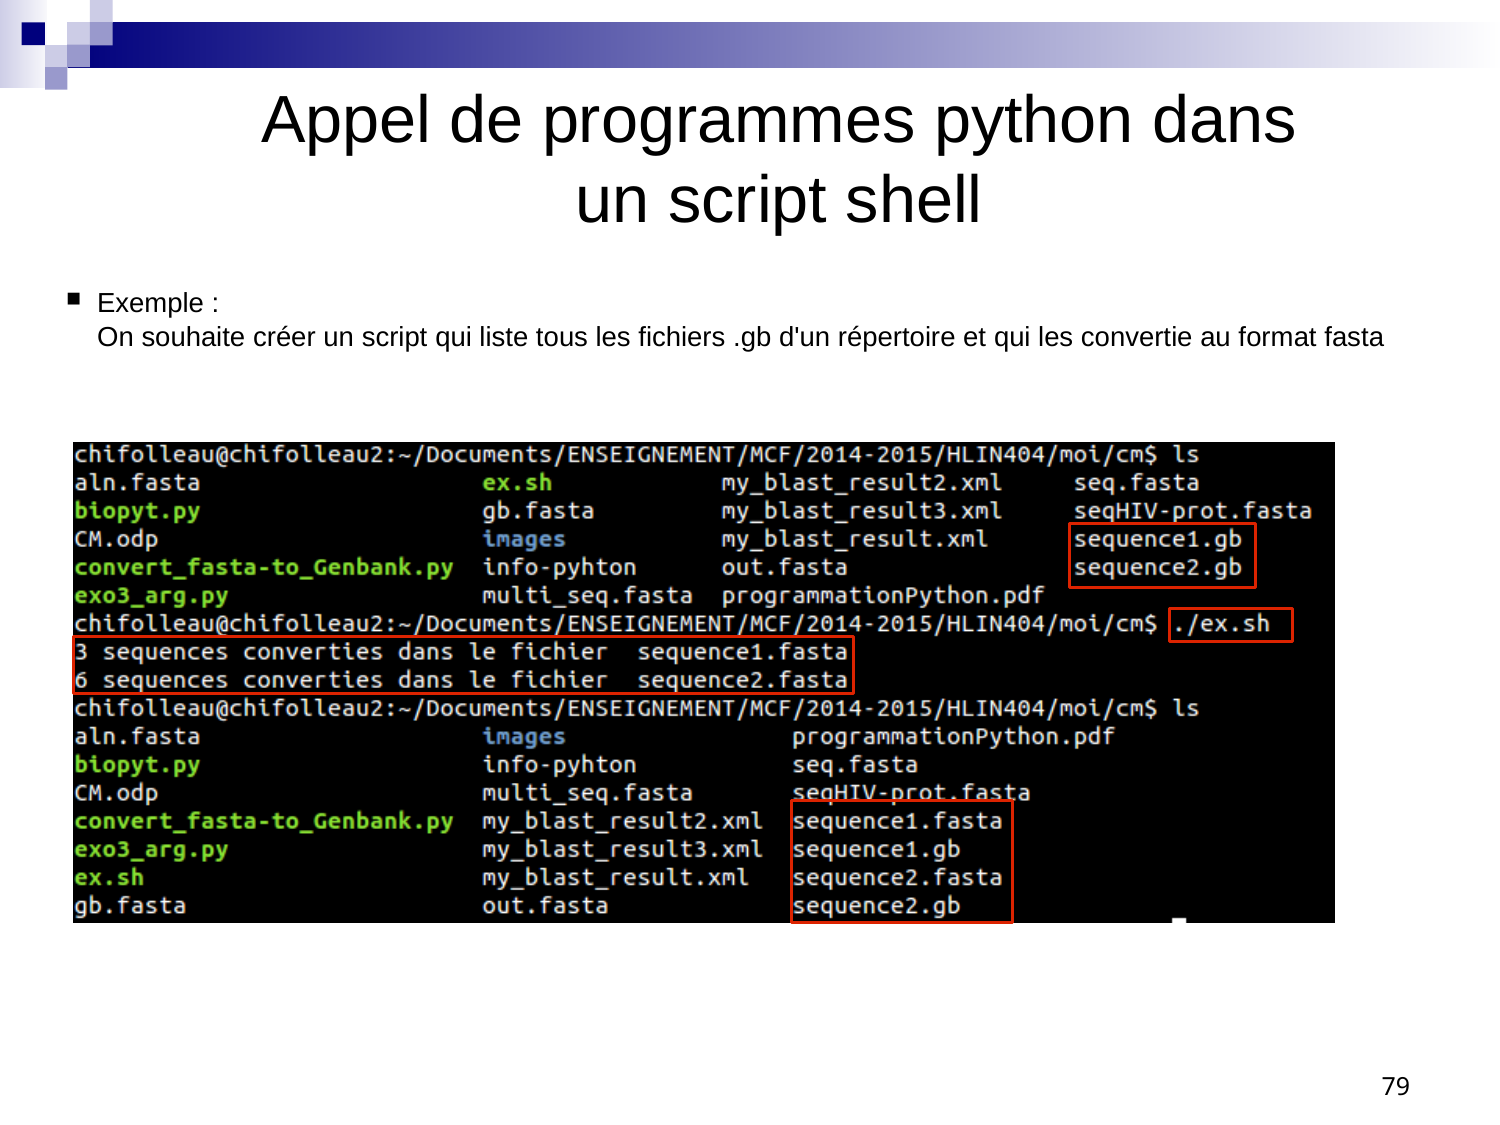

# Appel de programmes python dans un script shell
Exemple :
On souhaite créer un script qui liste tous les fichiers .gb d'un répertoire et qui les convertie au format fasta
79